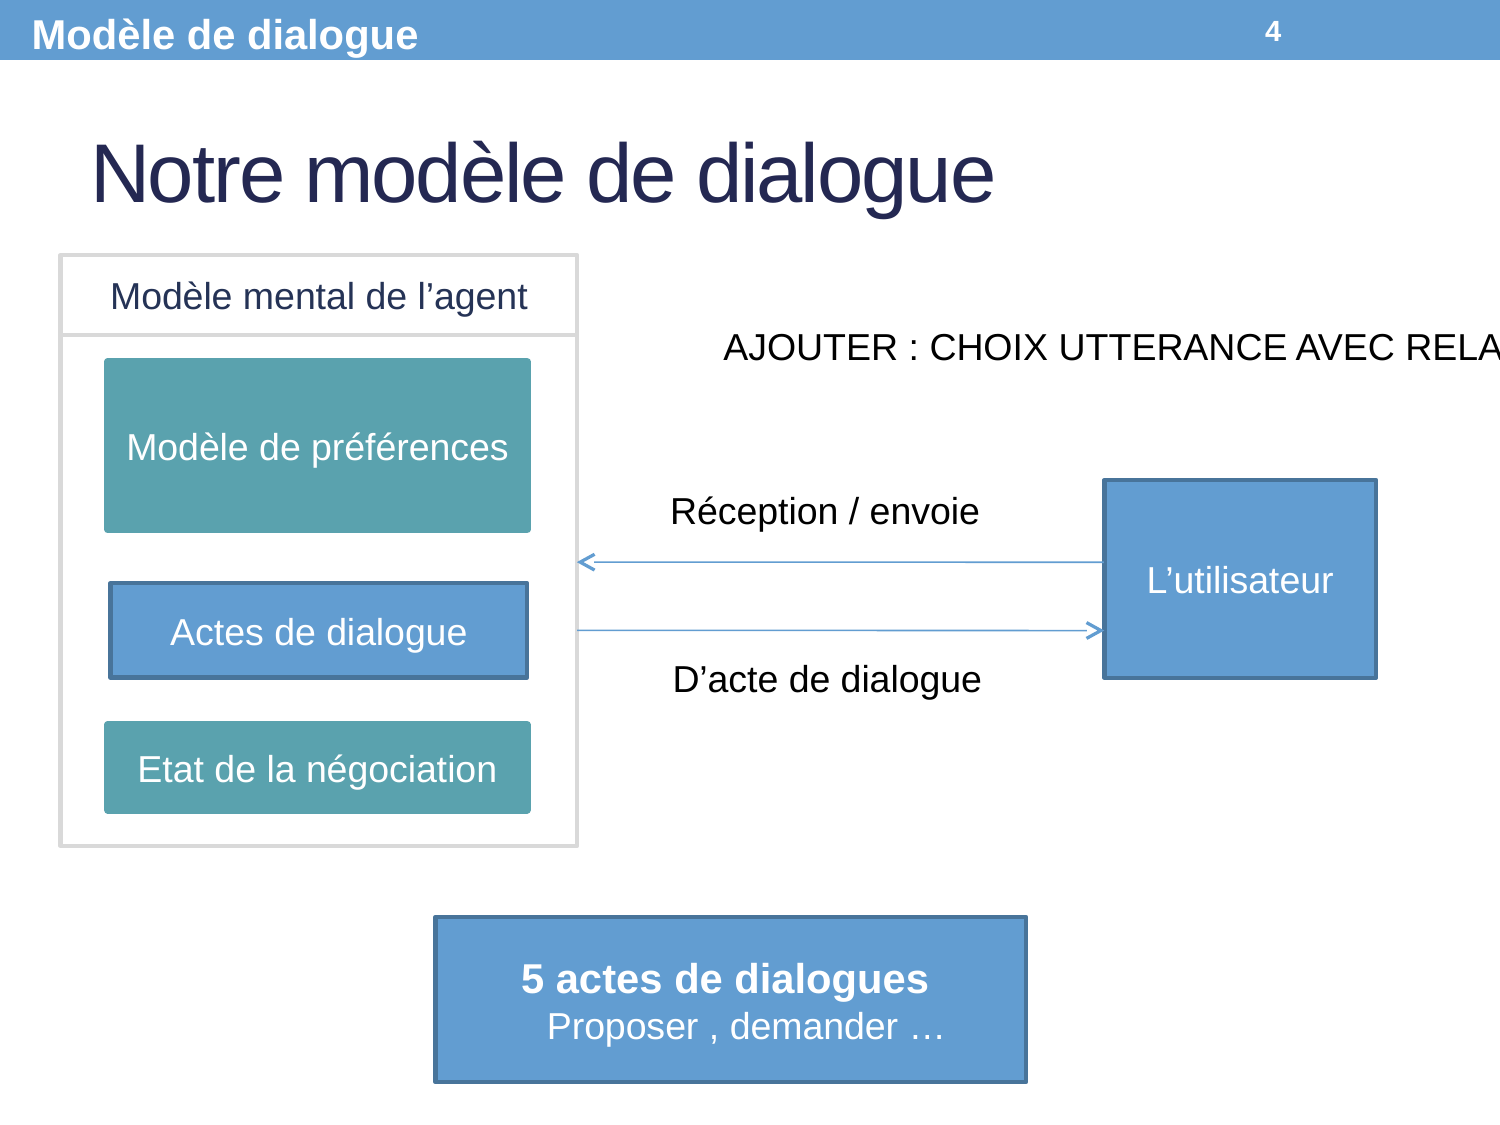

Modèle de dialogue
# Notre modèle de dialogue
Modèle mental de l’agent
AJOUTER : CHOIX UTTERANCE AVEC RELATION IP
Modèle de préférences
Réception / envoie
L’utilisateur
Actes de dialogue
D’acte de dialogue
Etat de la négociation
5 actes de dialogues
 Proposer , demander …